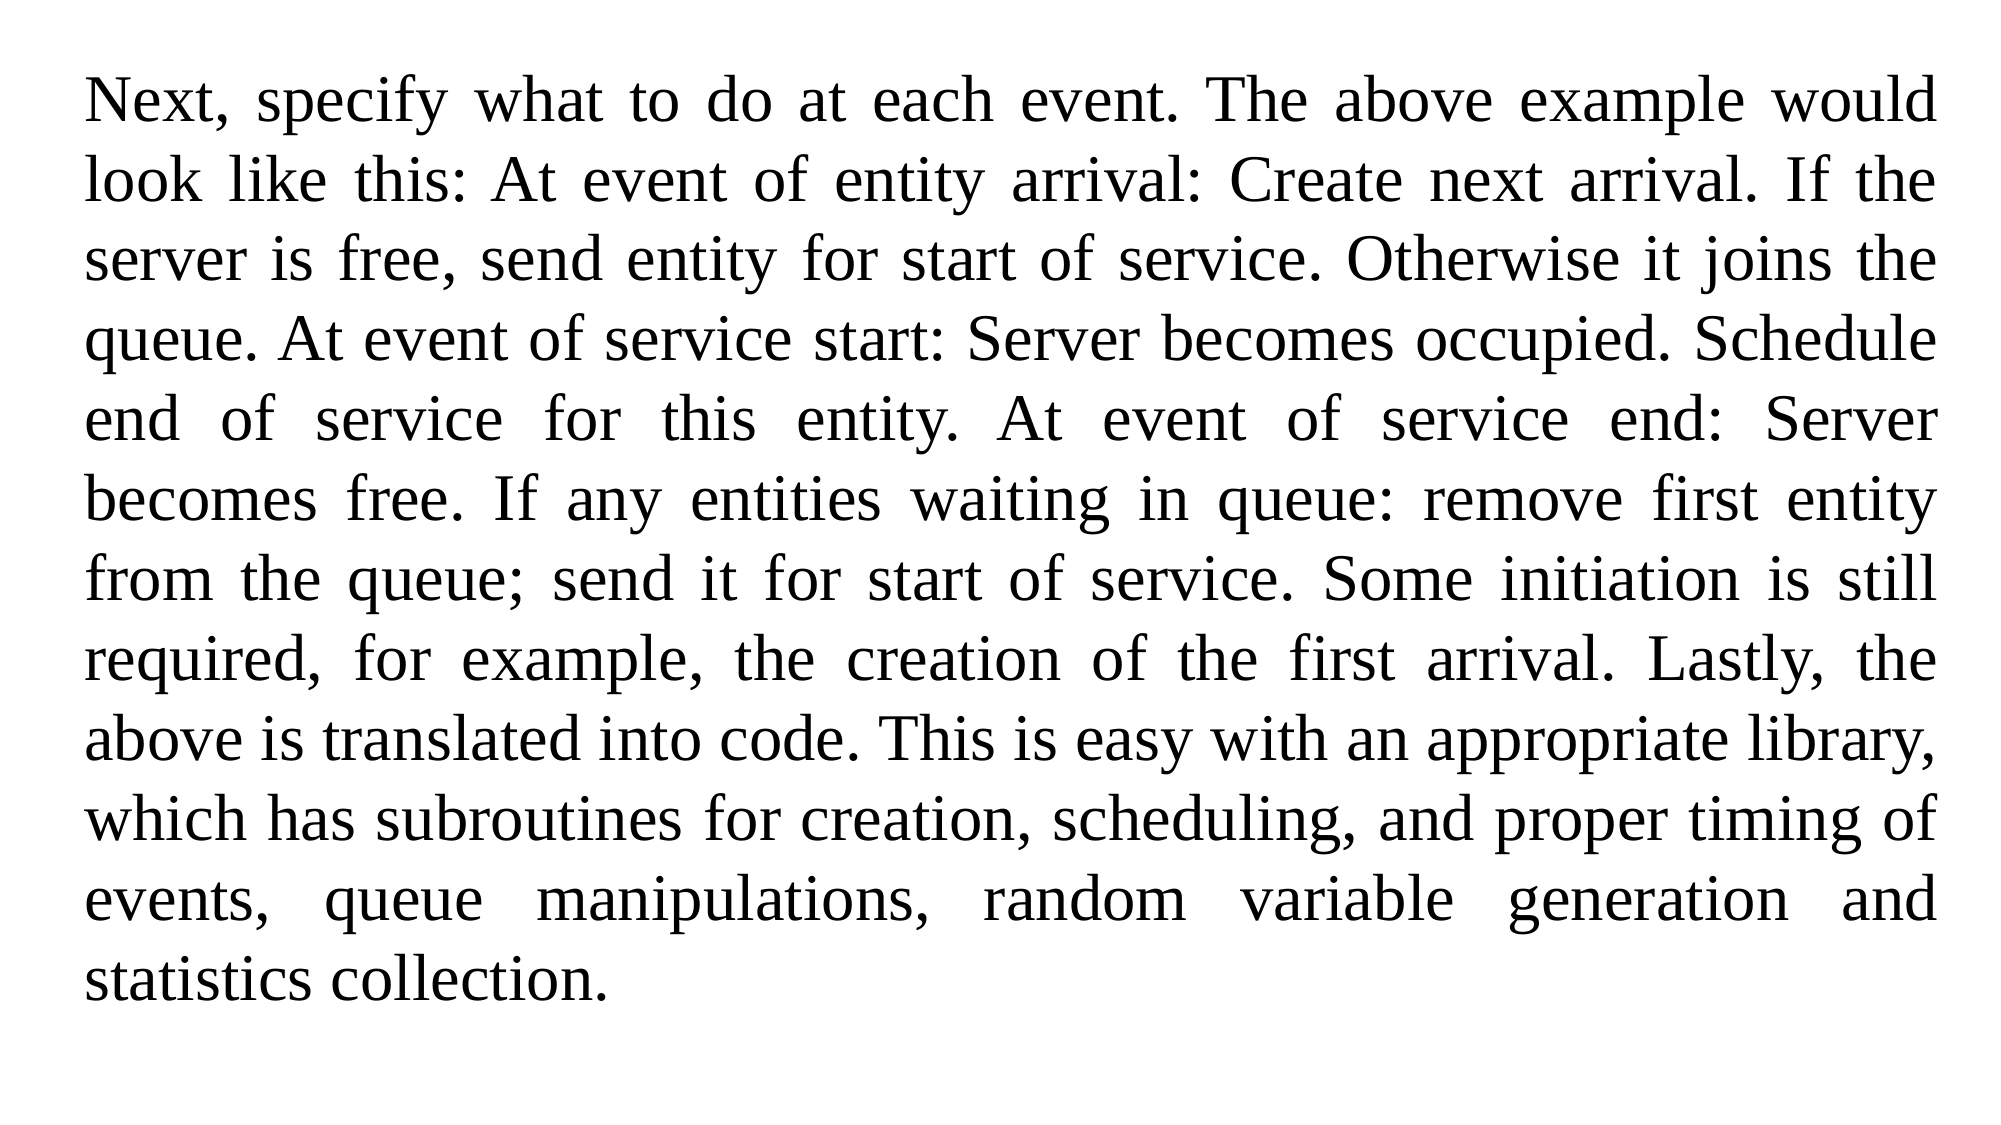

Next, specify what to do at each event. The above example would look like this: At event of entity arrival: Create next arrival. If the server is free, send entity for start of service. Otherwise it joins the queue. At event of service start: Server becomes occupied. Schedule end of service for this entity. At event of service end: Server becomes free. If any entities waiting in queue: remove first entity from the queue; send it for start of service. Some initiation is still required, for example, the creation of the first arrival. Lastly, the above is translated into code. This is easy with an appropriate library, which has subroutines for creation, scheduling, and proper timing of events, queue manipulations, random variable generation and statistics collection.